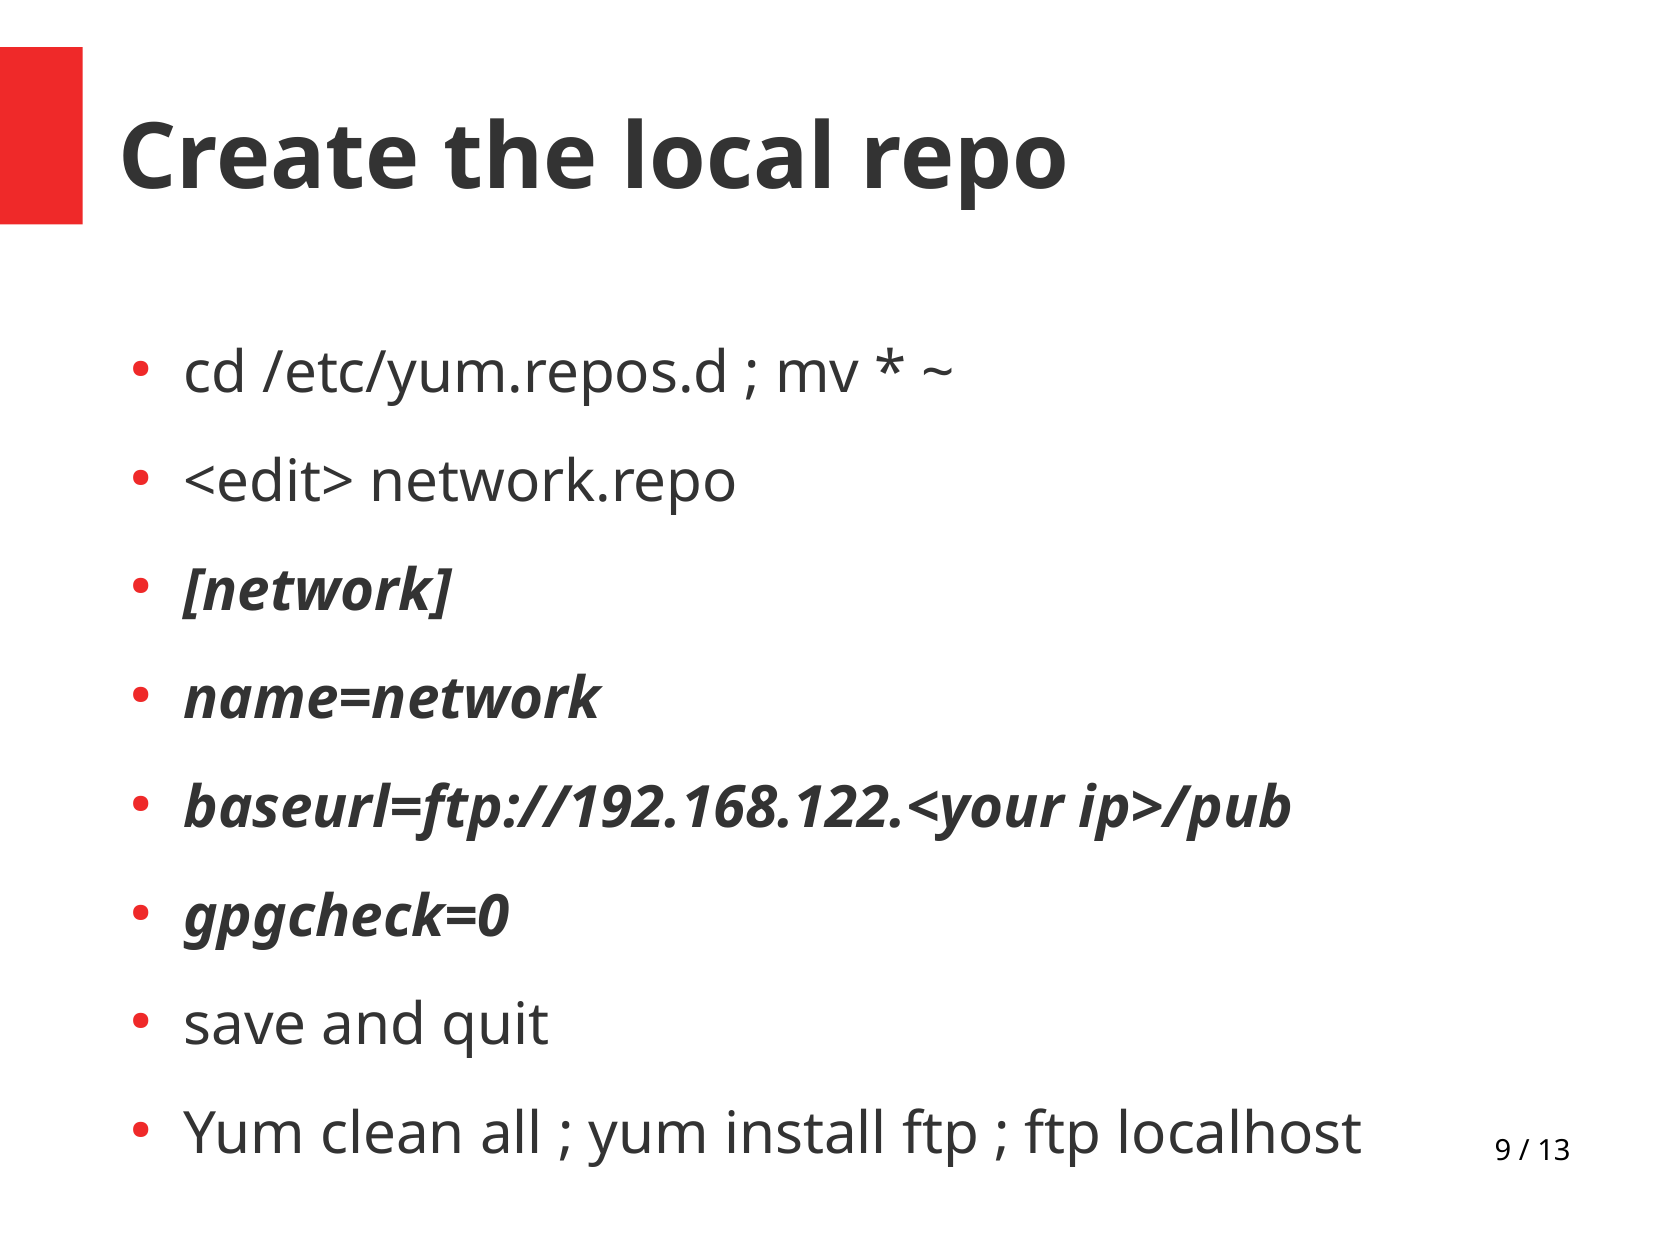

# Create the local repo
cd /etc/yum.repos.d ; mv * ~
<edit> network.repo
[network]
name=network
baseurl=ftp://192.168.122.<your ip>/pub
gpgcheck=0
save and quit
Yum clean all ; yum install ftp ; ftp localhost
9